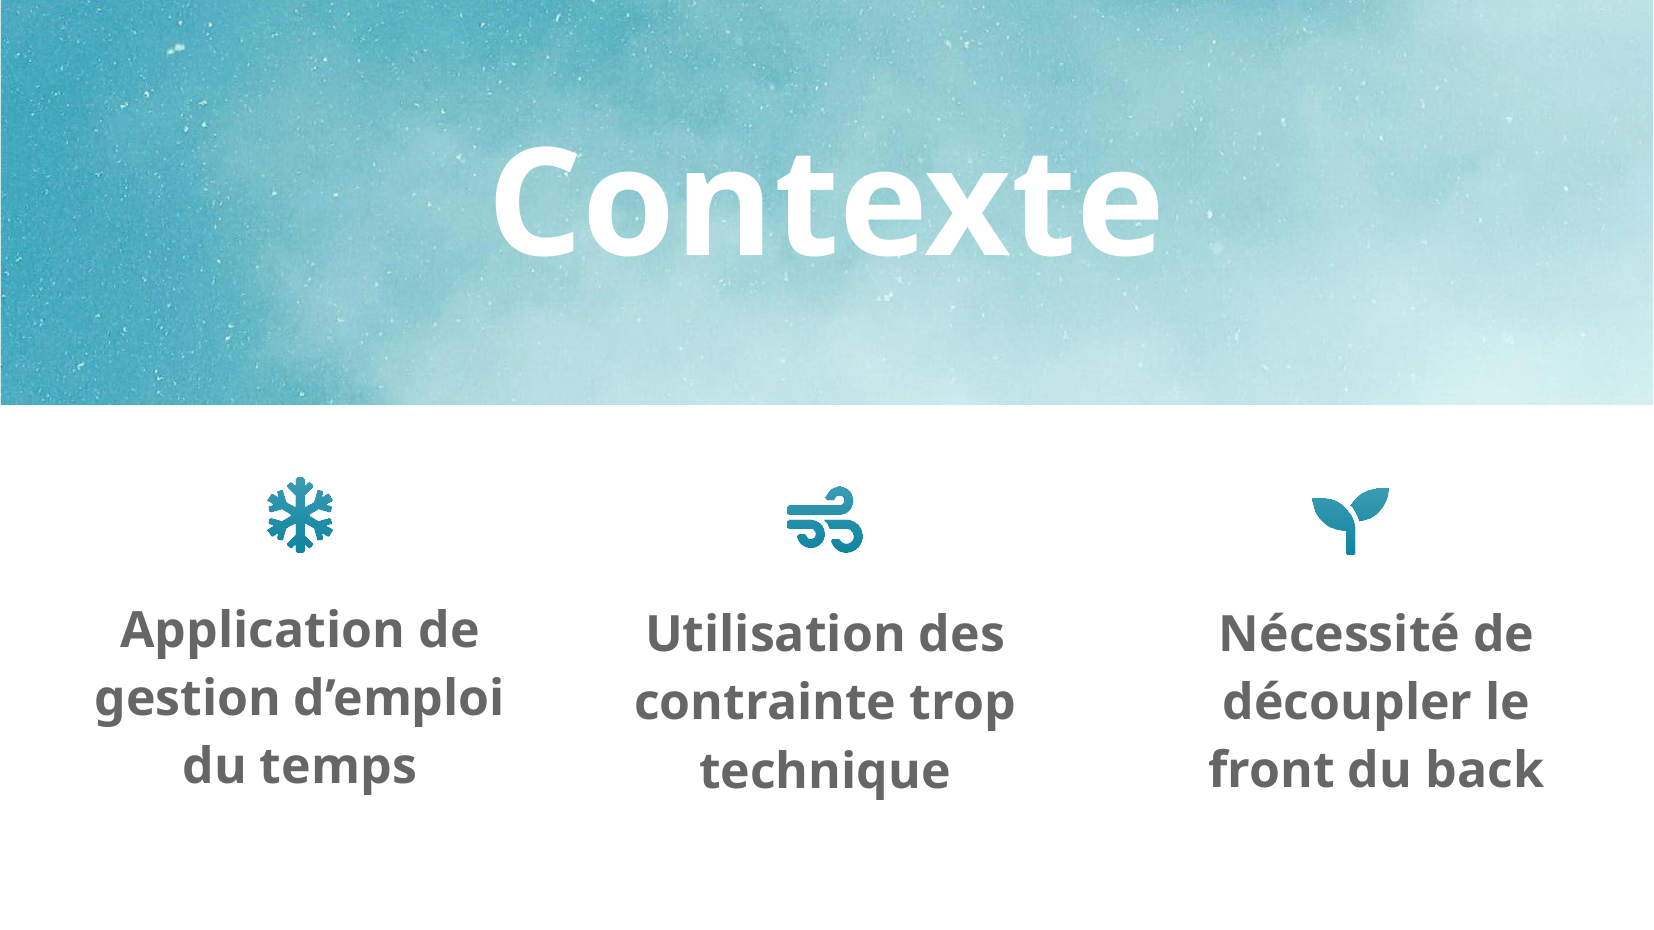

# Contexte
Application de gestion d’emploi du temps
Nécessité de découpler le front du back
Utilisation des contrainte trop technique